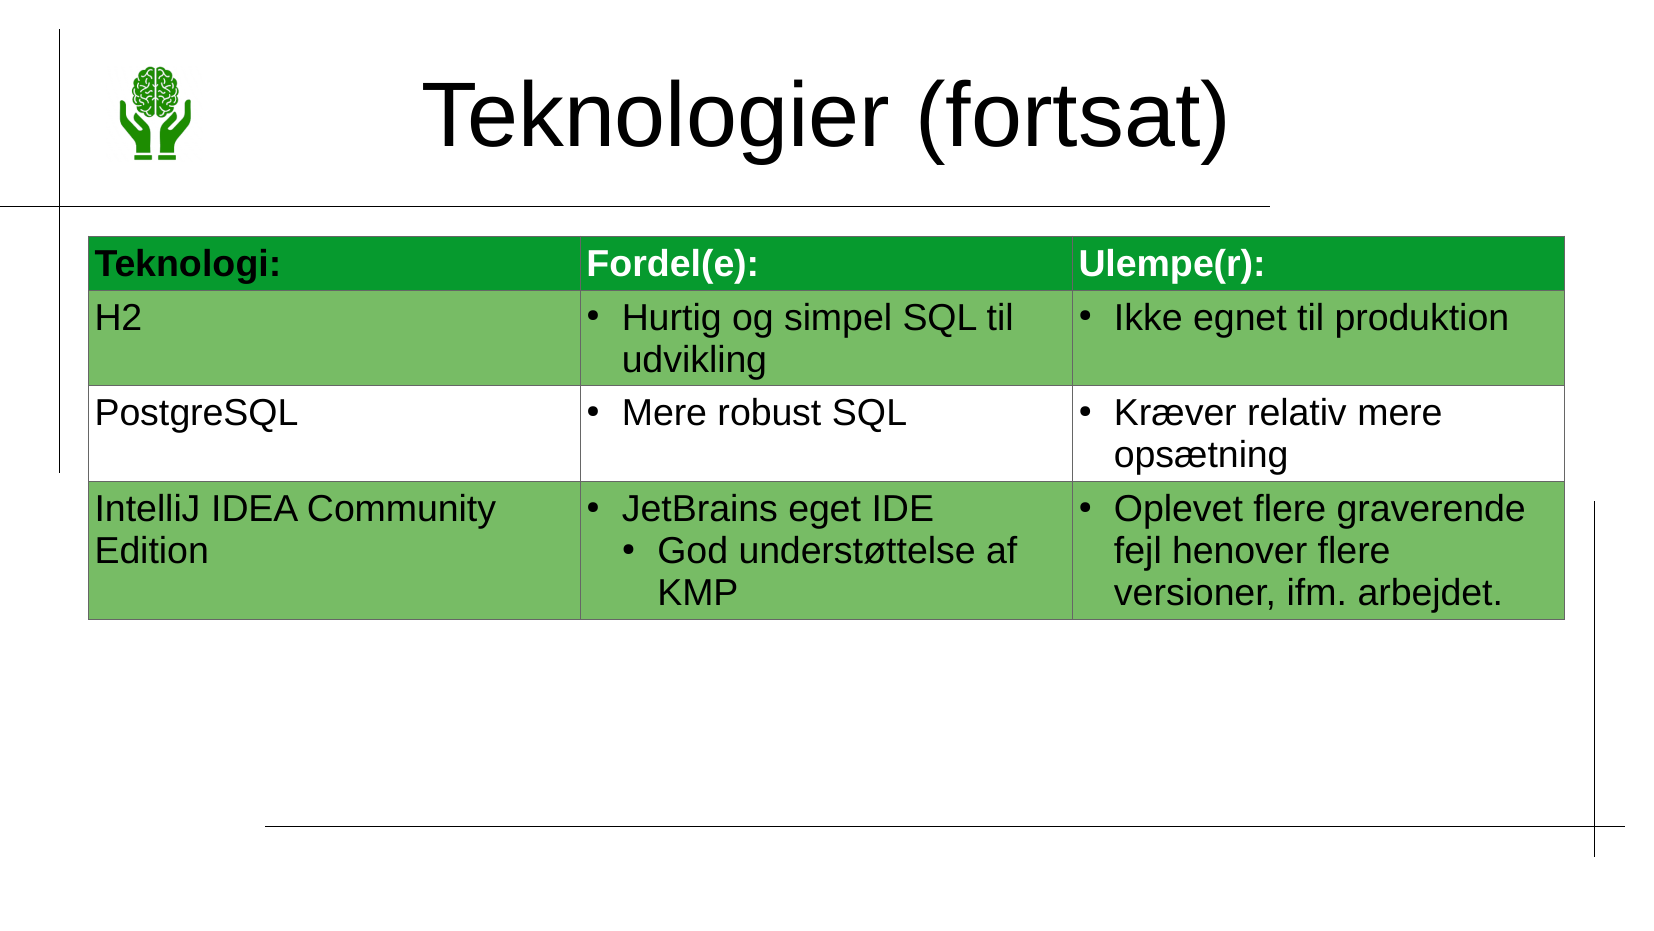

# Teknologier (fortsat)
| Teknologi: | Fordel(e): | Ulempe(r): |
| --- | --- | --- |
| H2 | Hurtig og simpel SQL til udvikling | Ikke egnet til produktion |
| PostgreSQL | Mere robust SQL | Kræver relativ mere opsætning |
| IntelliJ IDEA Community Edition | JetBrains eget IDE God understøttelse af KMP | Oplevet flere graverende fejl henover flere versioner, ifm. arbejdet. |